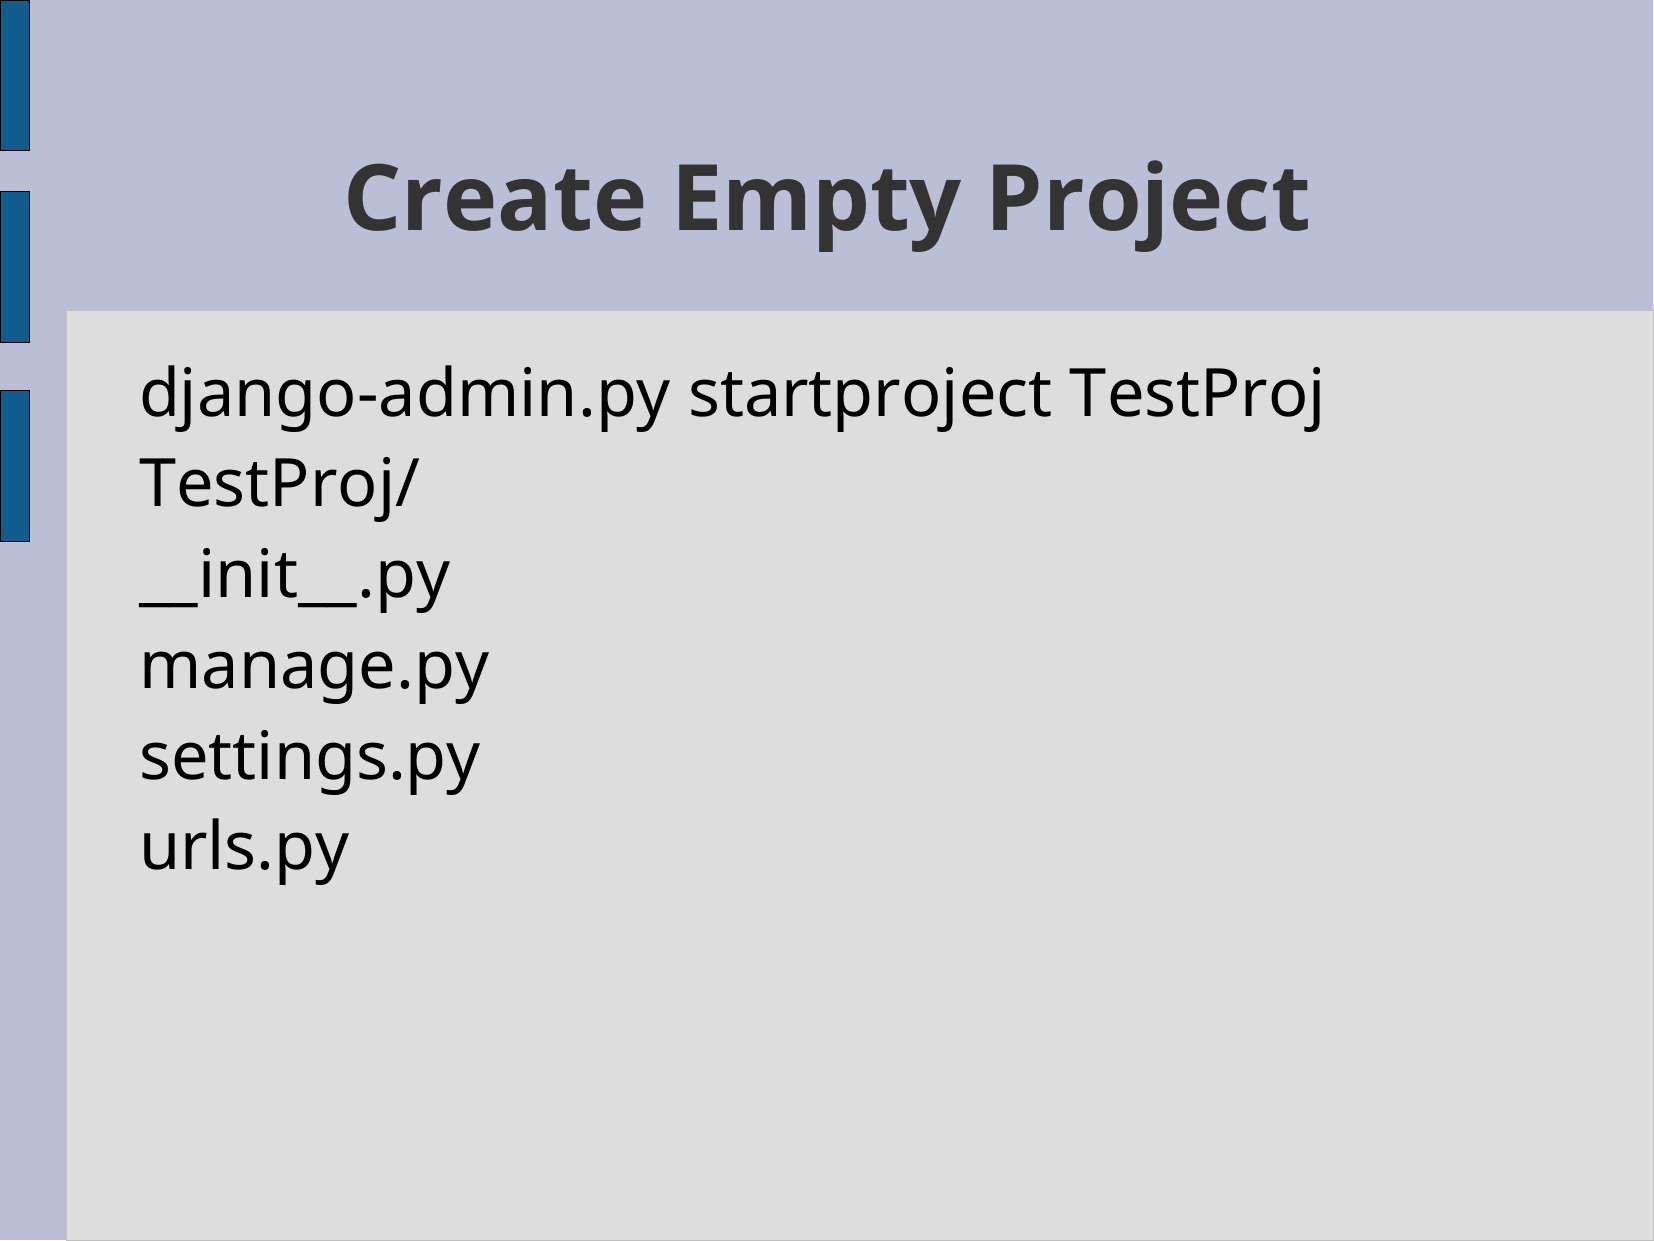

# Create Empty Project
django-admin.py startproject TestProj
TestProj/
__init__.py
manage.py
settings.py
urls.py